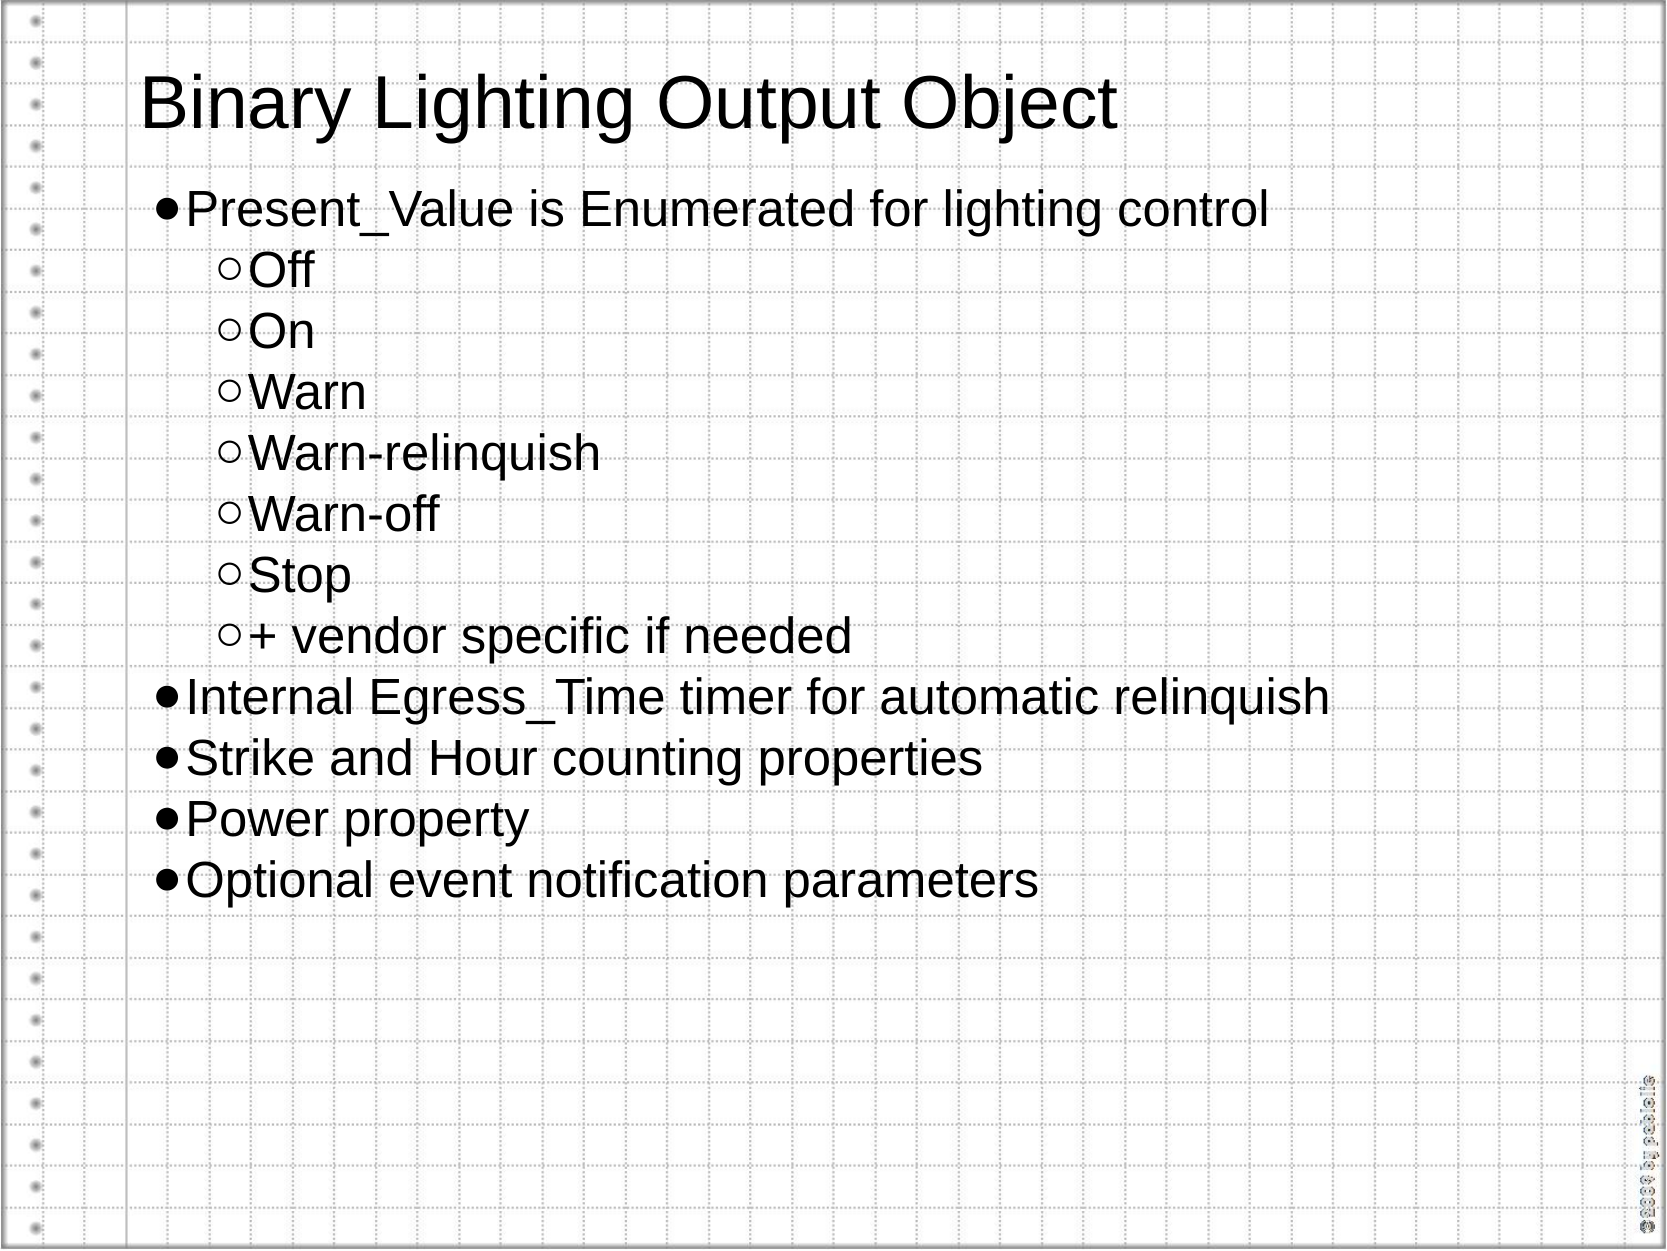

# Binary Lighting Output Object
Present_Value is Enumerated for lighting control
Off
On
Warn
Warn-relinquish
Warn-off
Stop
+ vendor specific if needed
Internal Egress_Time timer for automatic relinquish
Strike and Hour counting properties
Power property
Optional event notification parameters